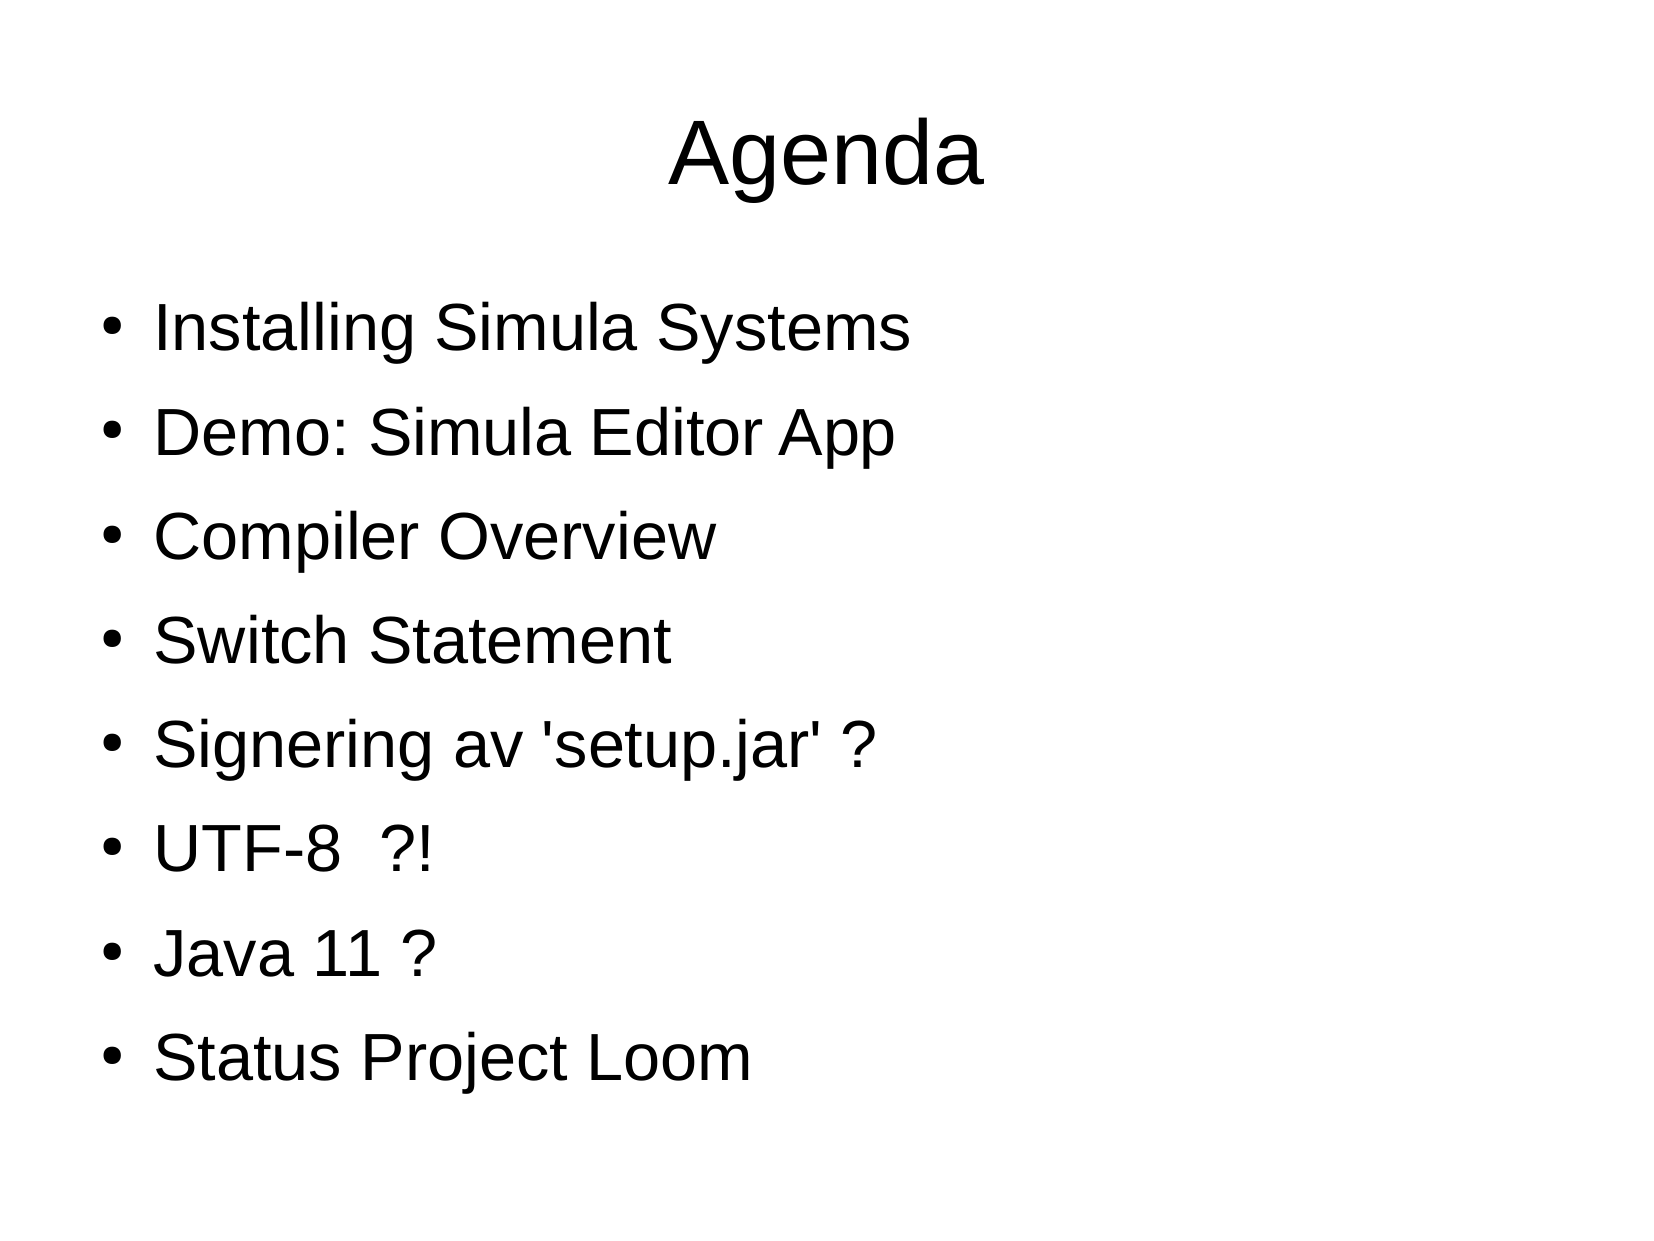

# Agenda
Installing Simula Systems
Demo: Simula Editor App
Compiler Overview
Switch Statement
Signering av 'setup.jar' ?
UTF-8 ?!
Java 11 ?
Status Project Loom